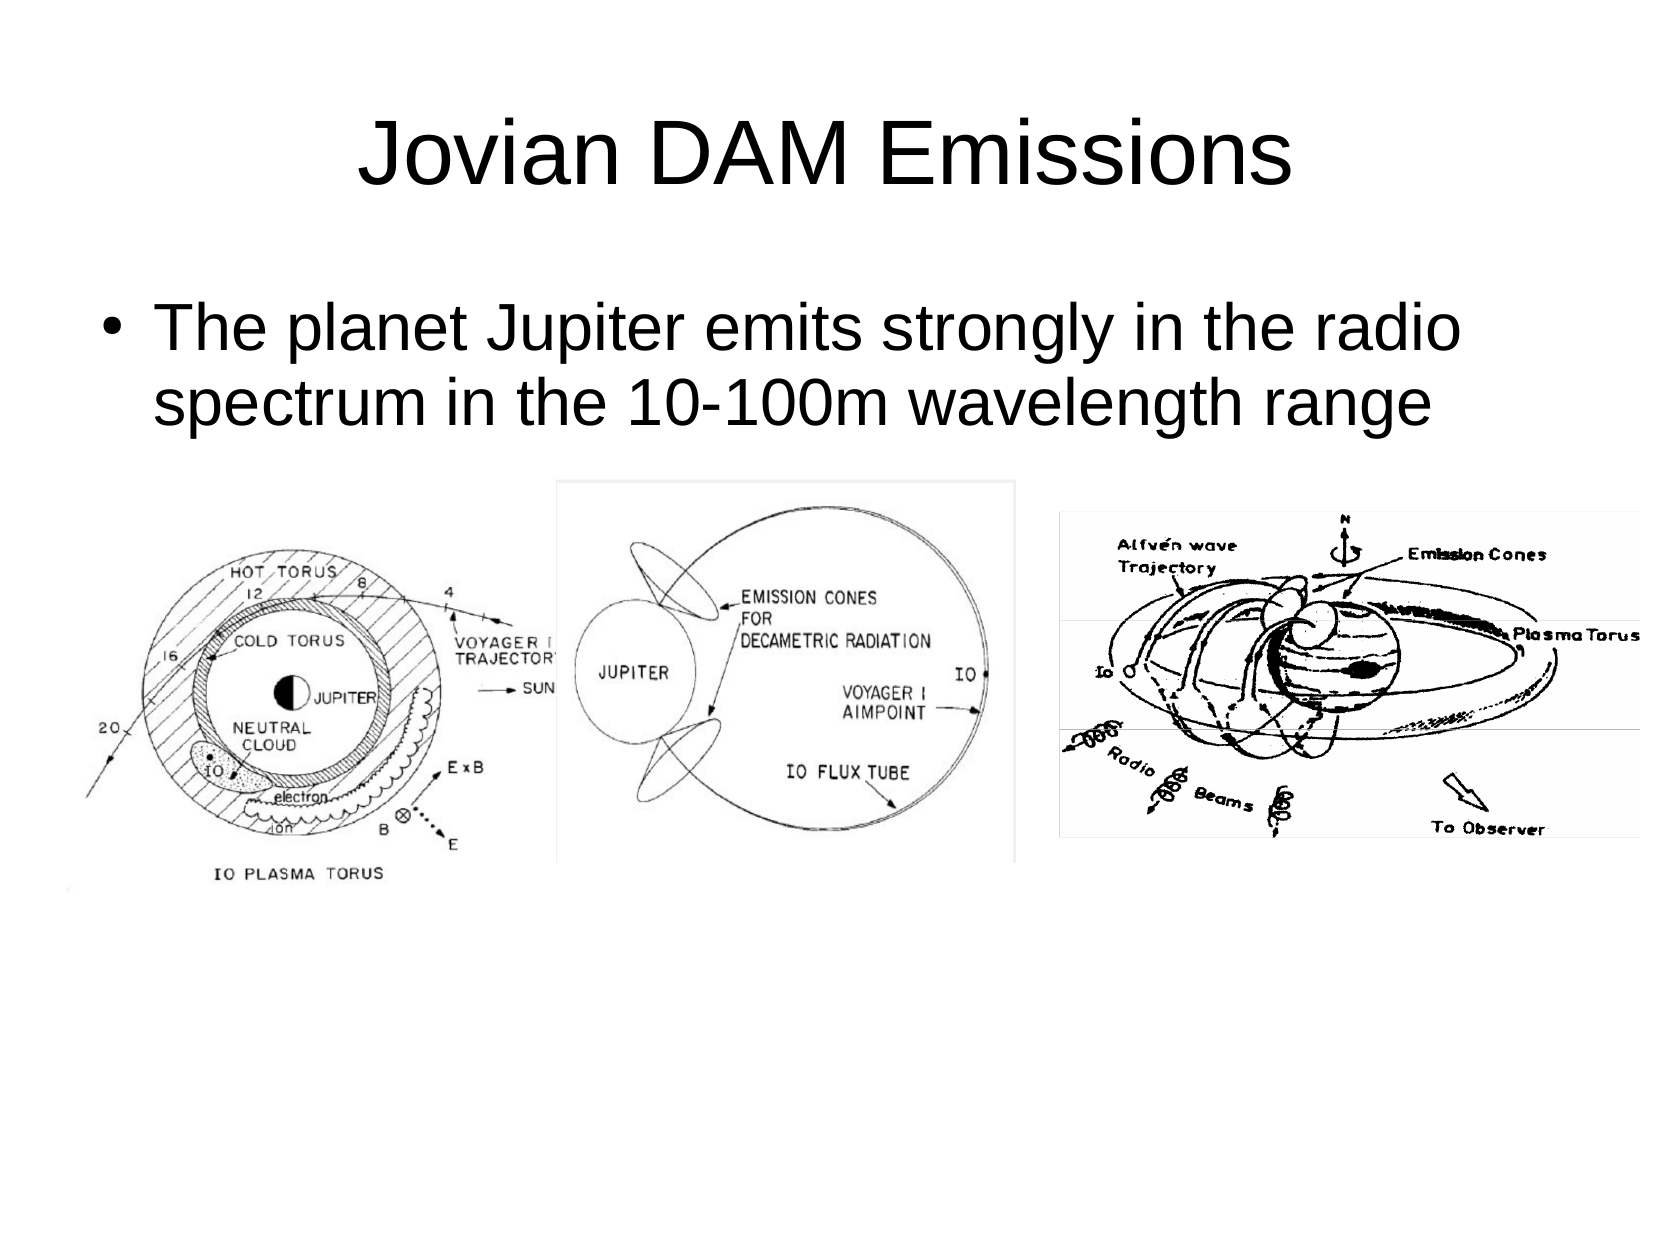

# Jovian DAM Emissions
The planet Jupiter emits strongly in the radio spectrum in the 10-100m wavelength range